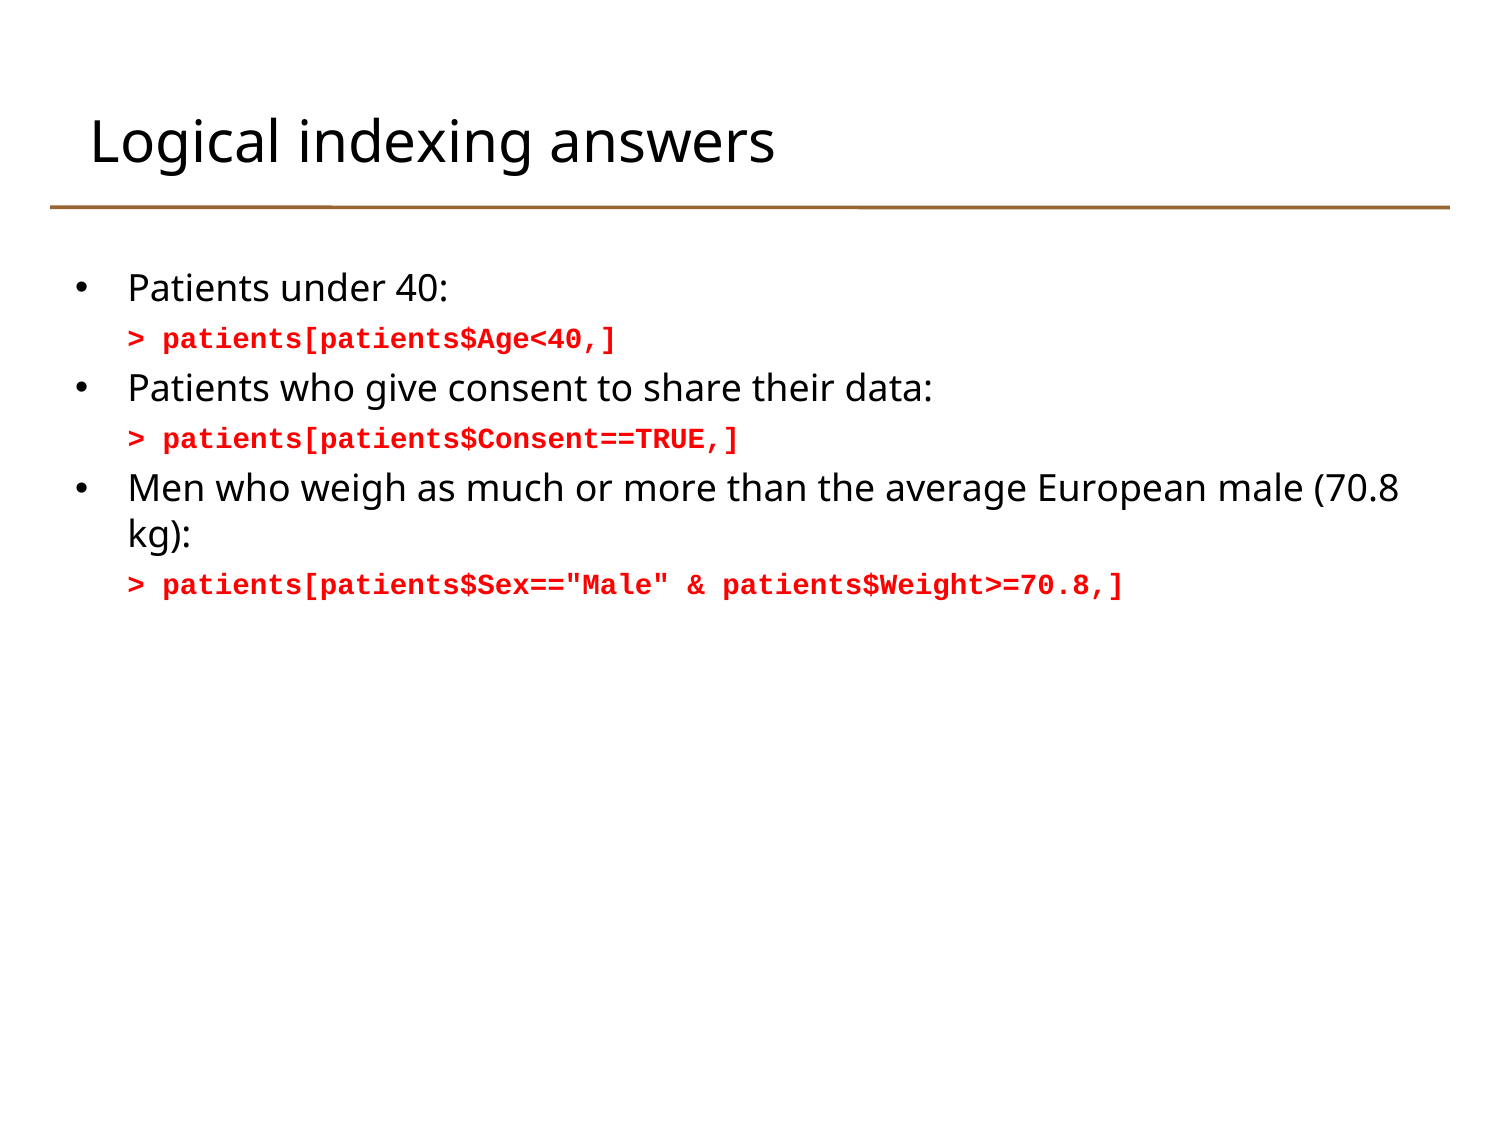

Logical indexing answers
Patients under 40:
> patients[patients$Age<40,]
Patients who give consent to share their data:
 > patients[patients$Consent==TRUE,]
Men who weigh as much or more than the average European male (70.8 kg):
> patients[patients$Sex=="Male" & patients$Weight>=70.8,]